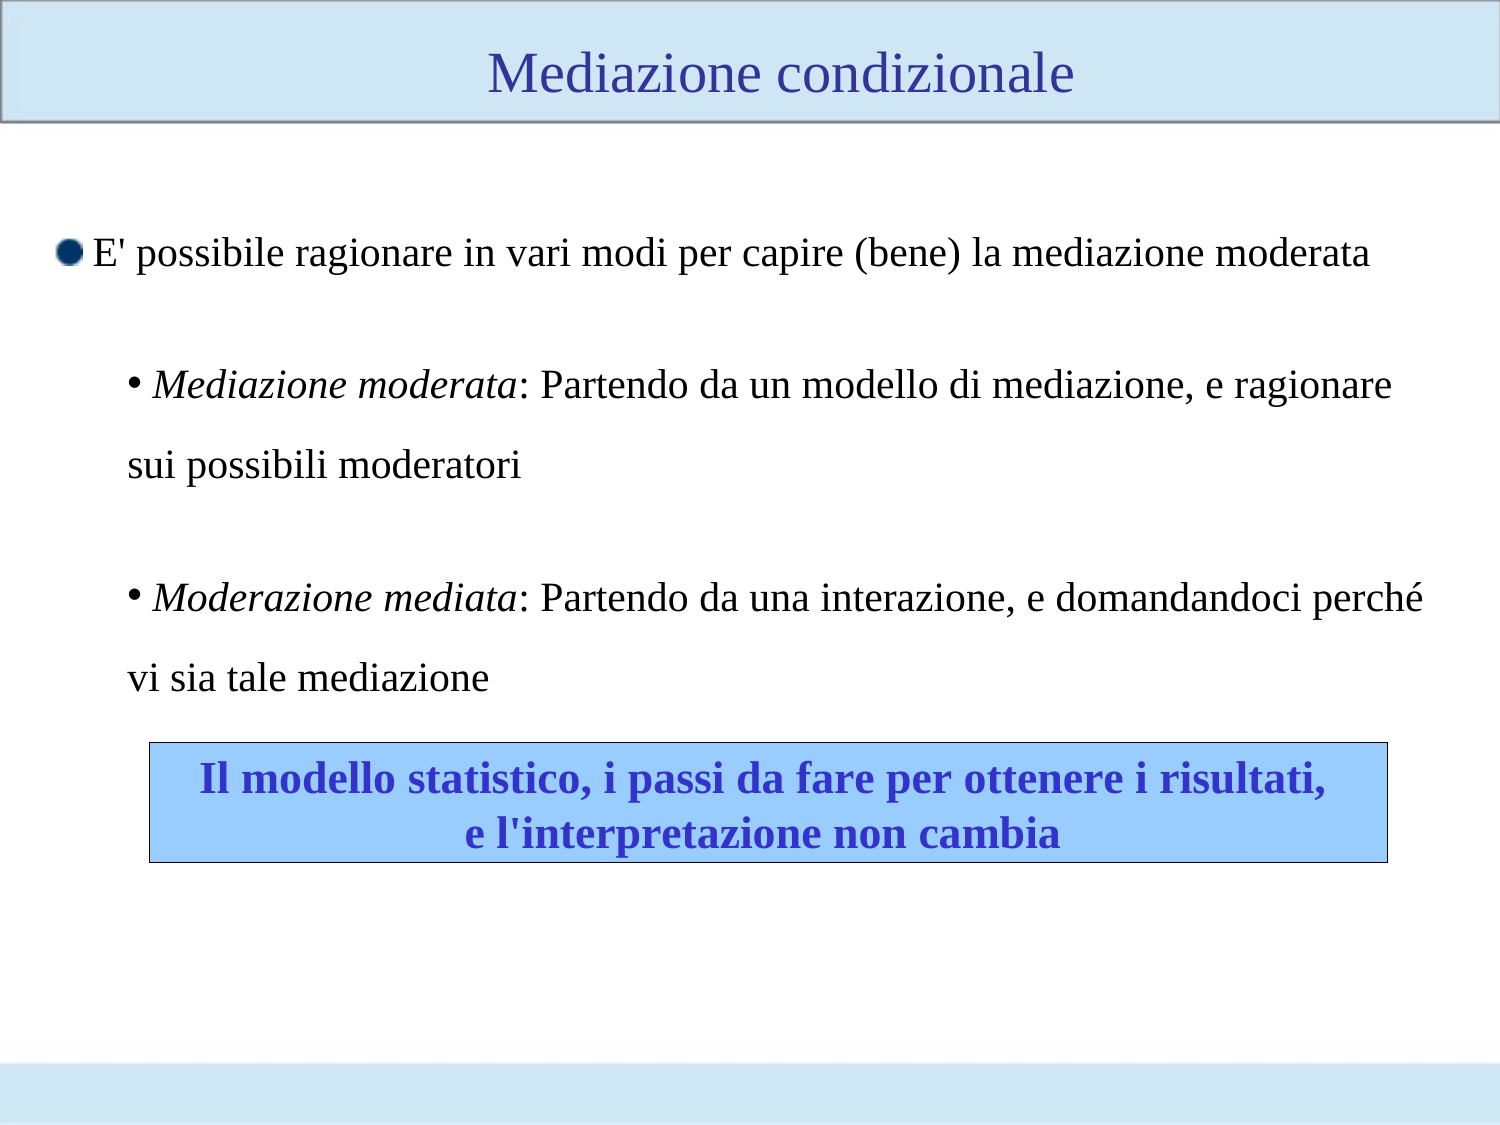

# Mediazione condizionale
 E' possibile ragionare in vari modi per capire (bene) la mediazione moderata
 Mediazione moderata: Partendo da un modello di mediazione, e ragionare sui possibili moderatori
 Moderazione mediata: Partendo da una interazione, e domandandoci perché vi sia tale mediazione
Il modello statistico, i passi da fare per ottenere i risultati,
e l'interpretazione non cambia